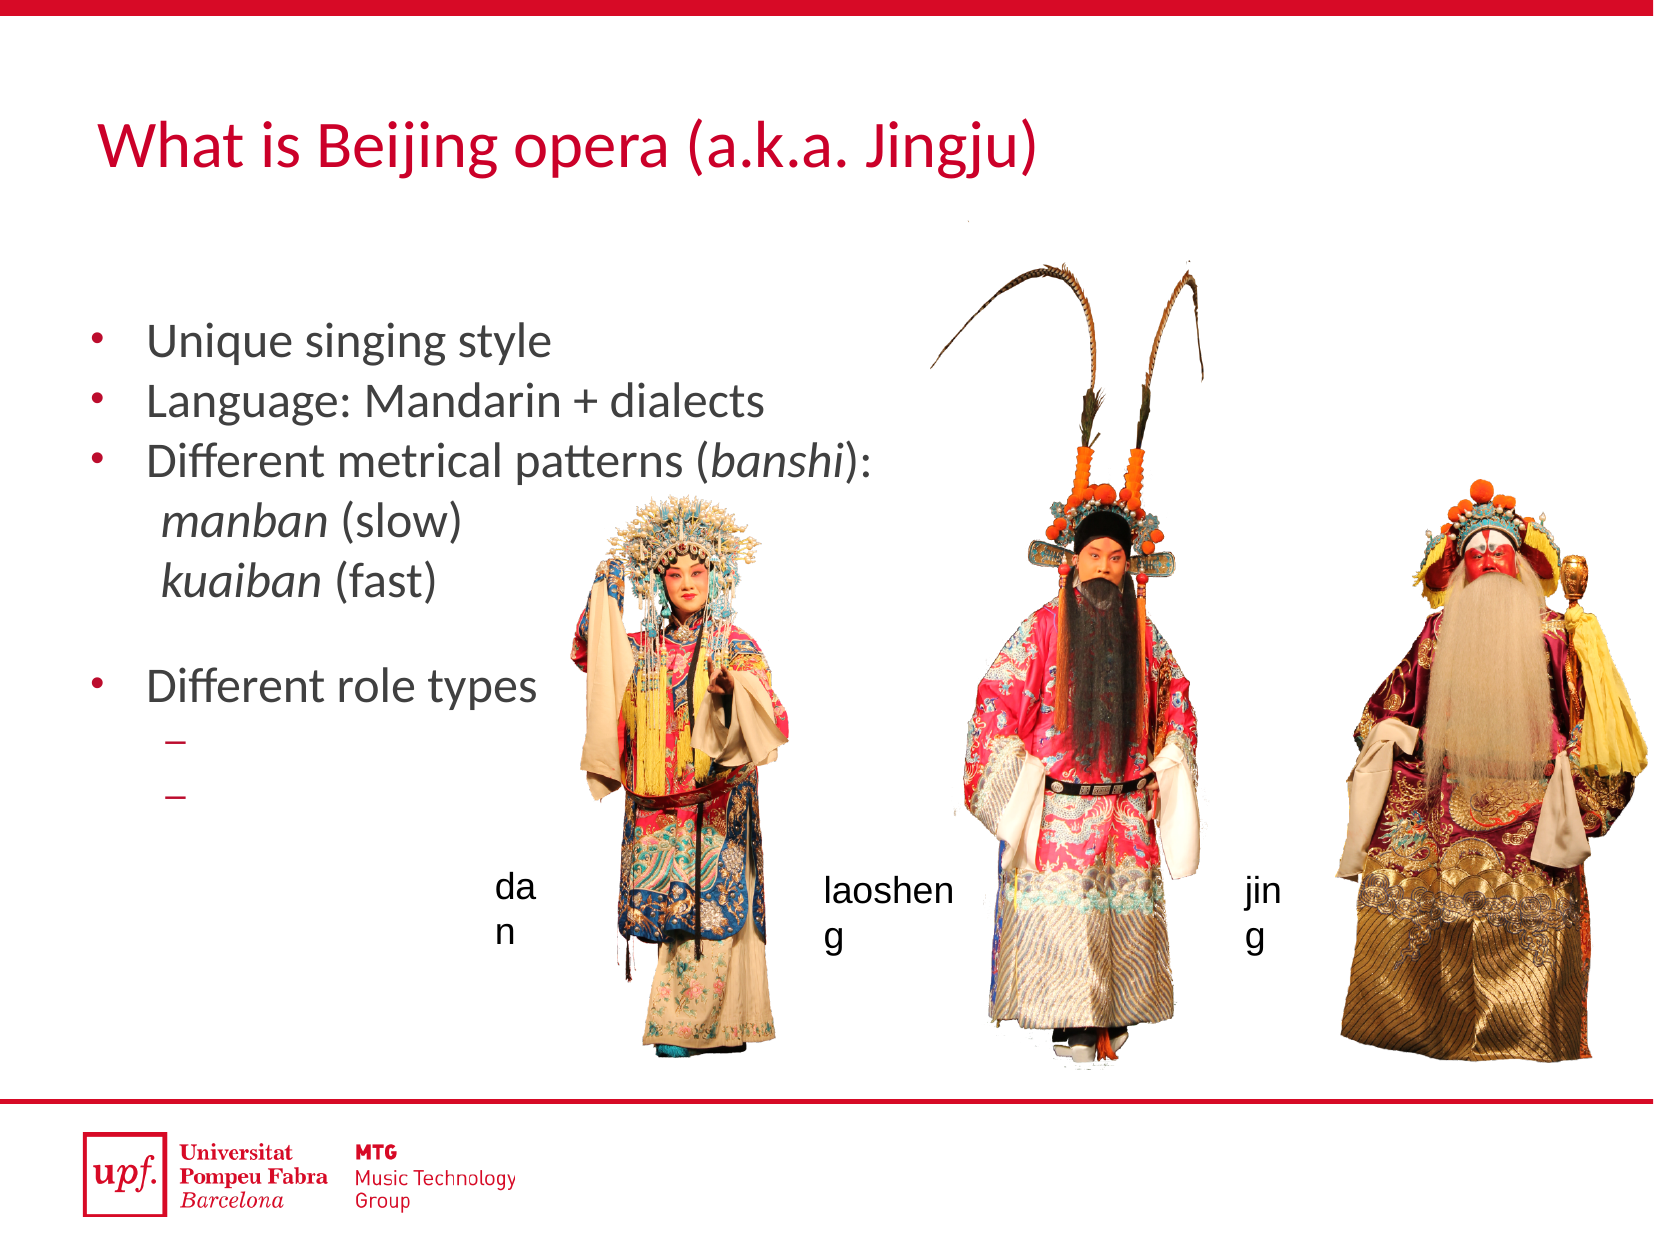

What is Beijing opera (a.k.a. Jingju)
Unique singing style
Language: Mandarin + dialects
Different metrical patterns (banshi):
manban (slow)
kuaiban (fast)
Different role types
dan
laosheng
jing